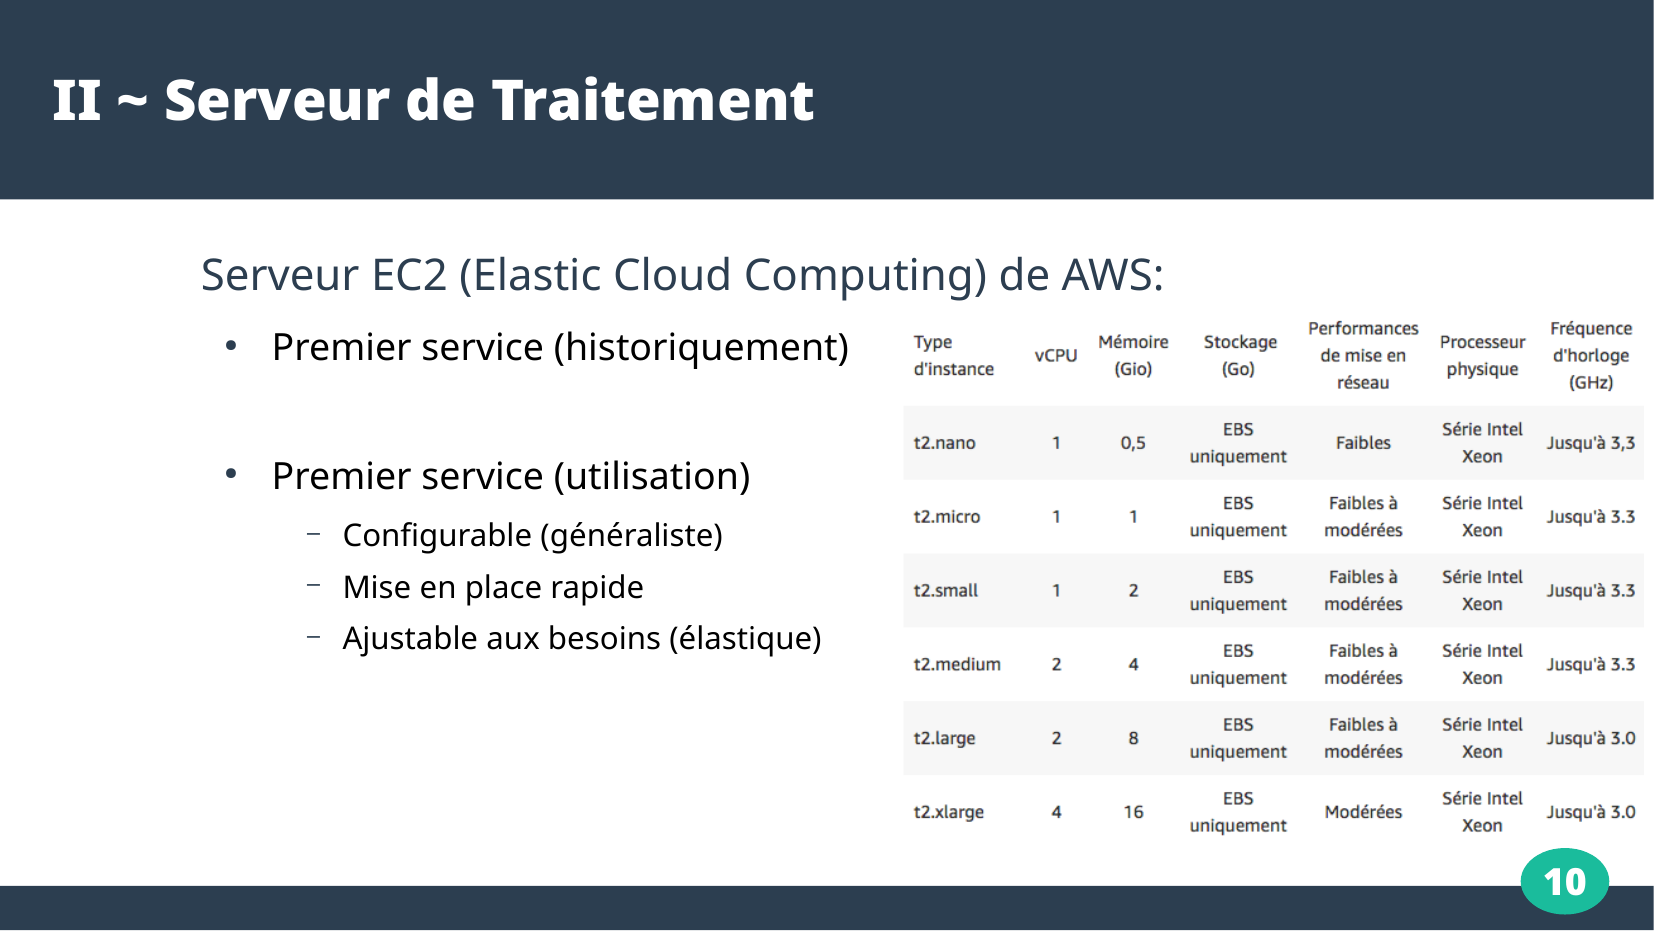

# II ~ Serveur de Traitement
Serveur EC2 (Elastic Cloud Computing) de AWS:
Premier service (historiquement)
Premier service (utilisation)
Configurable (généraliste)
Mise en place rapide
Ajustable aux besoins (élastique)
10